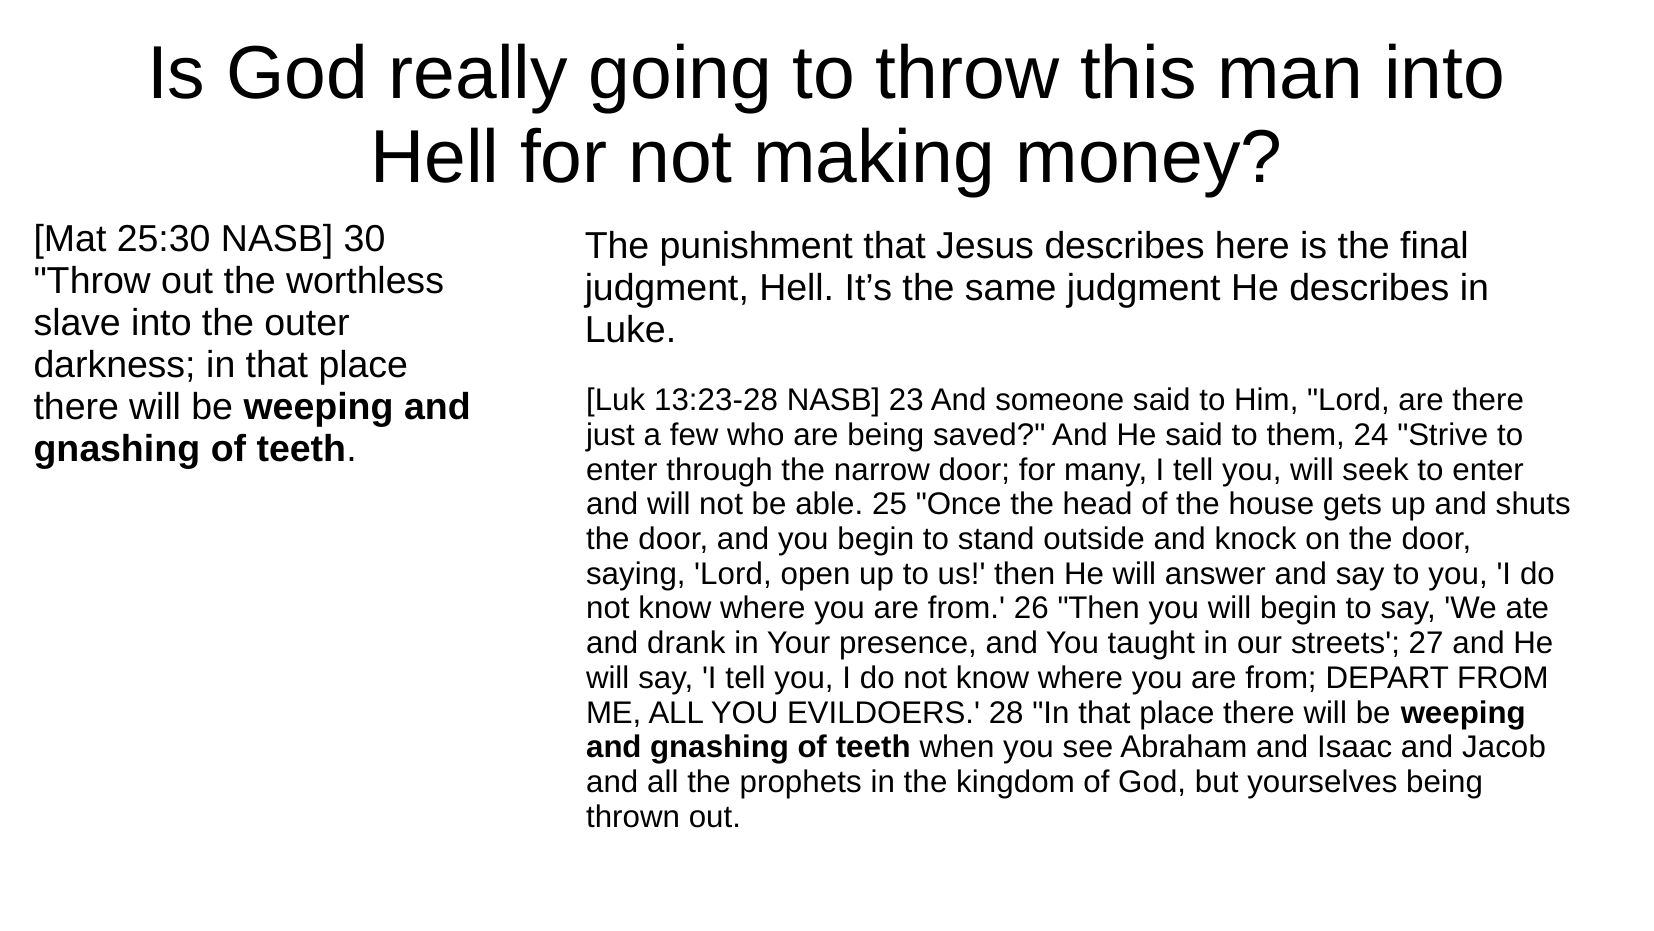

# Is God really going to throw this man into Hell for not making money?
[Mat 25:30 NASB] 30 "Throw out the worthless slave into the outer darkness; in that place there will be weeping and gnashing of teeth.
The punishment that Jesus describes here is the final judgment, Hell. It’s the same judgment He describes in Luke.
[Luk 13:23-28 NASB] 23 And someone said to Him, "Lord, are there just a few who are being saved?" And He said to them, 24 "Strive to enter through the narrow door; for many, I tell you, will seek to enter and will not be able. 25 "Once the head of the house gets up and shuts the door, and you begin to stand outside and knock on the door, saying, 'Lord, open up to us!' then He will answer and say to you, 'I do not know where you are from.' 26 "Then you will begin to say, 'We ate and drank in Your presence, and You taught in our streets'; 27 and He will say, 'I tell you, I do not know where you are from; DEPART FROM ME, ALL YOU EVILDOERS.' 28 "In that place there will be weeping and gnashing of teeth when you see Abraham and Isaac and Jacob and all the prophets in the kingdom of God, but yourselves being thrown out.